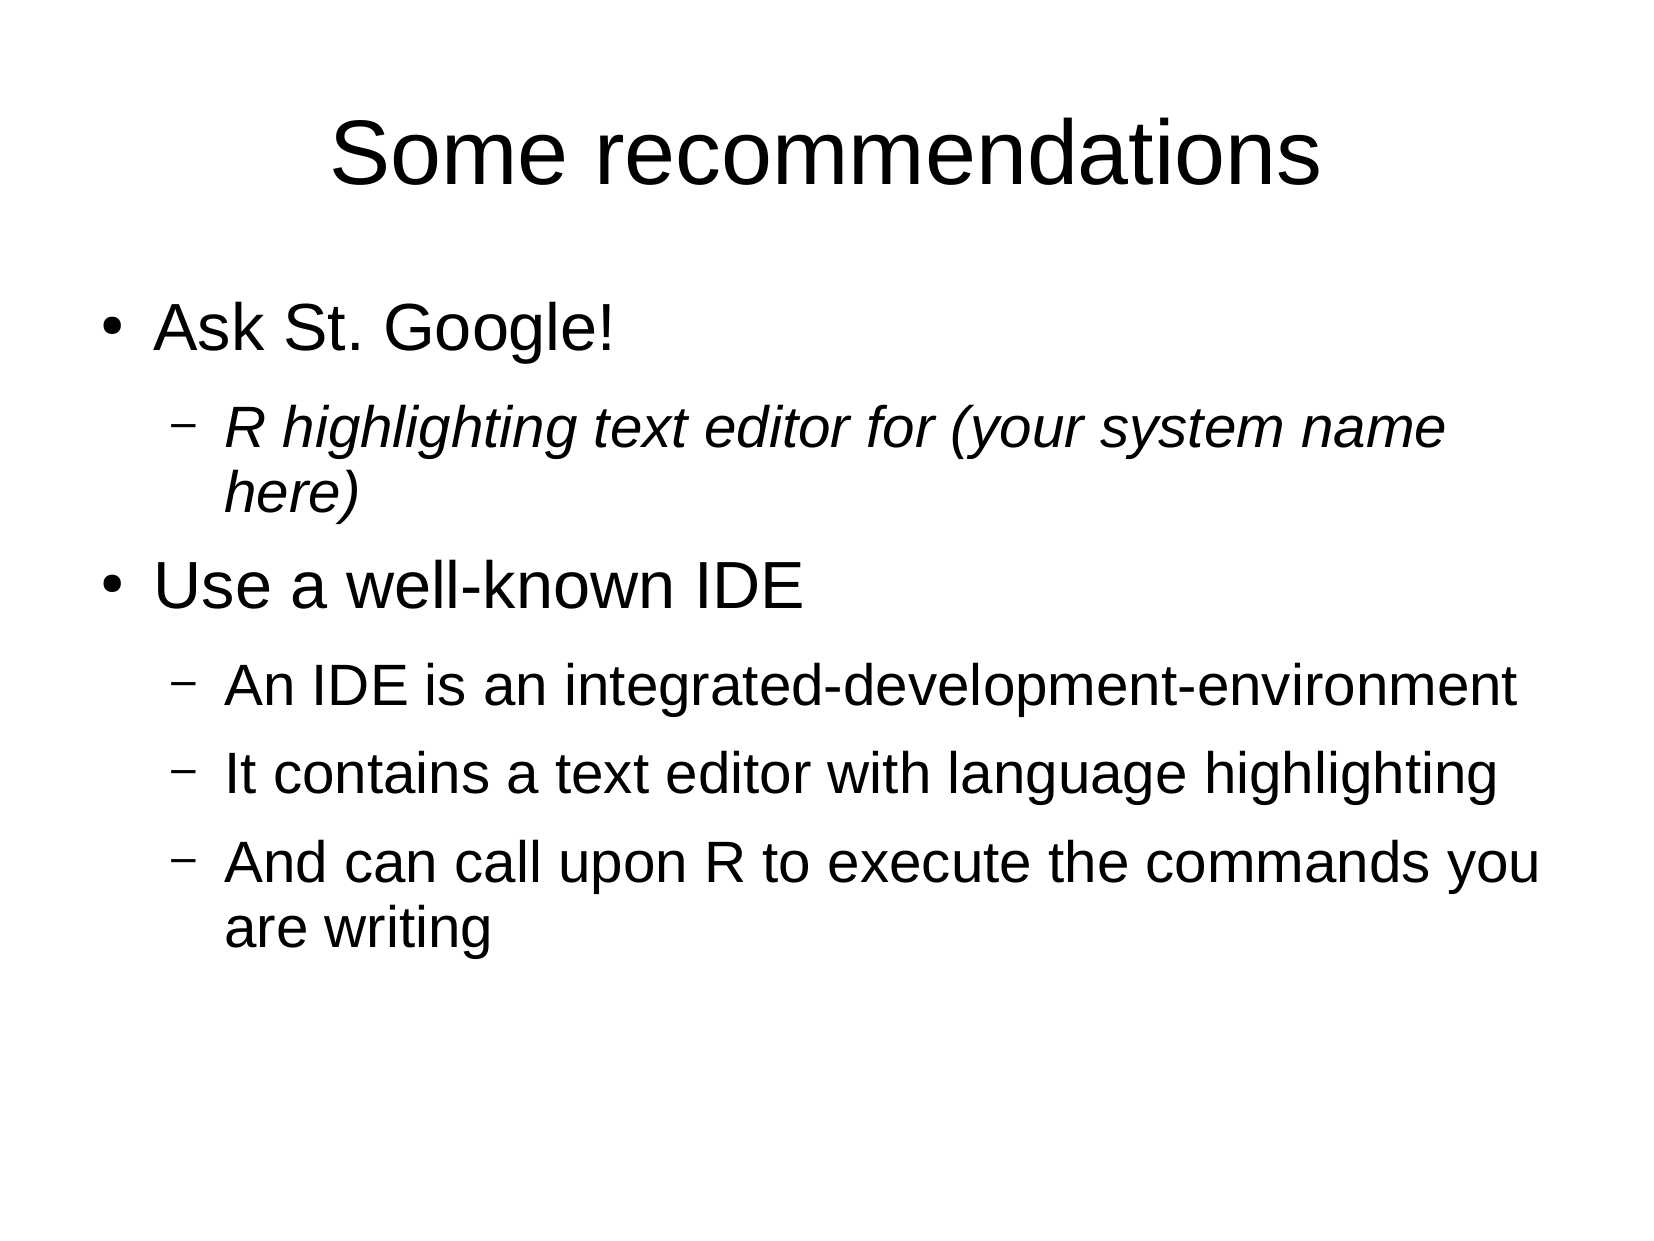

# Some recommendations
Ask St. Google!
R highlighting text editor for (your system name here)
Use a well-known IDE
An IDE is an integrated-development-environment
It contains a text editor with language highlighting
And can call upon R to execute the commands you are writing